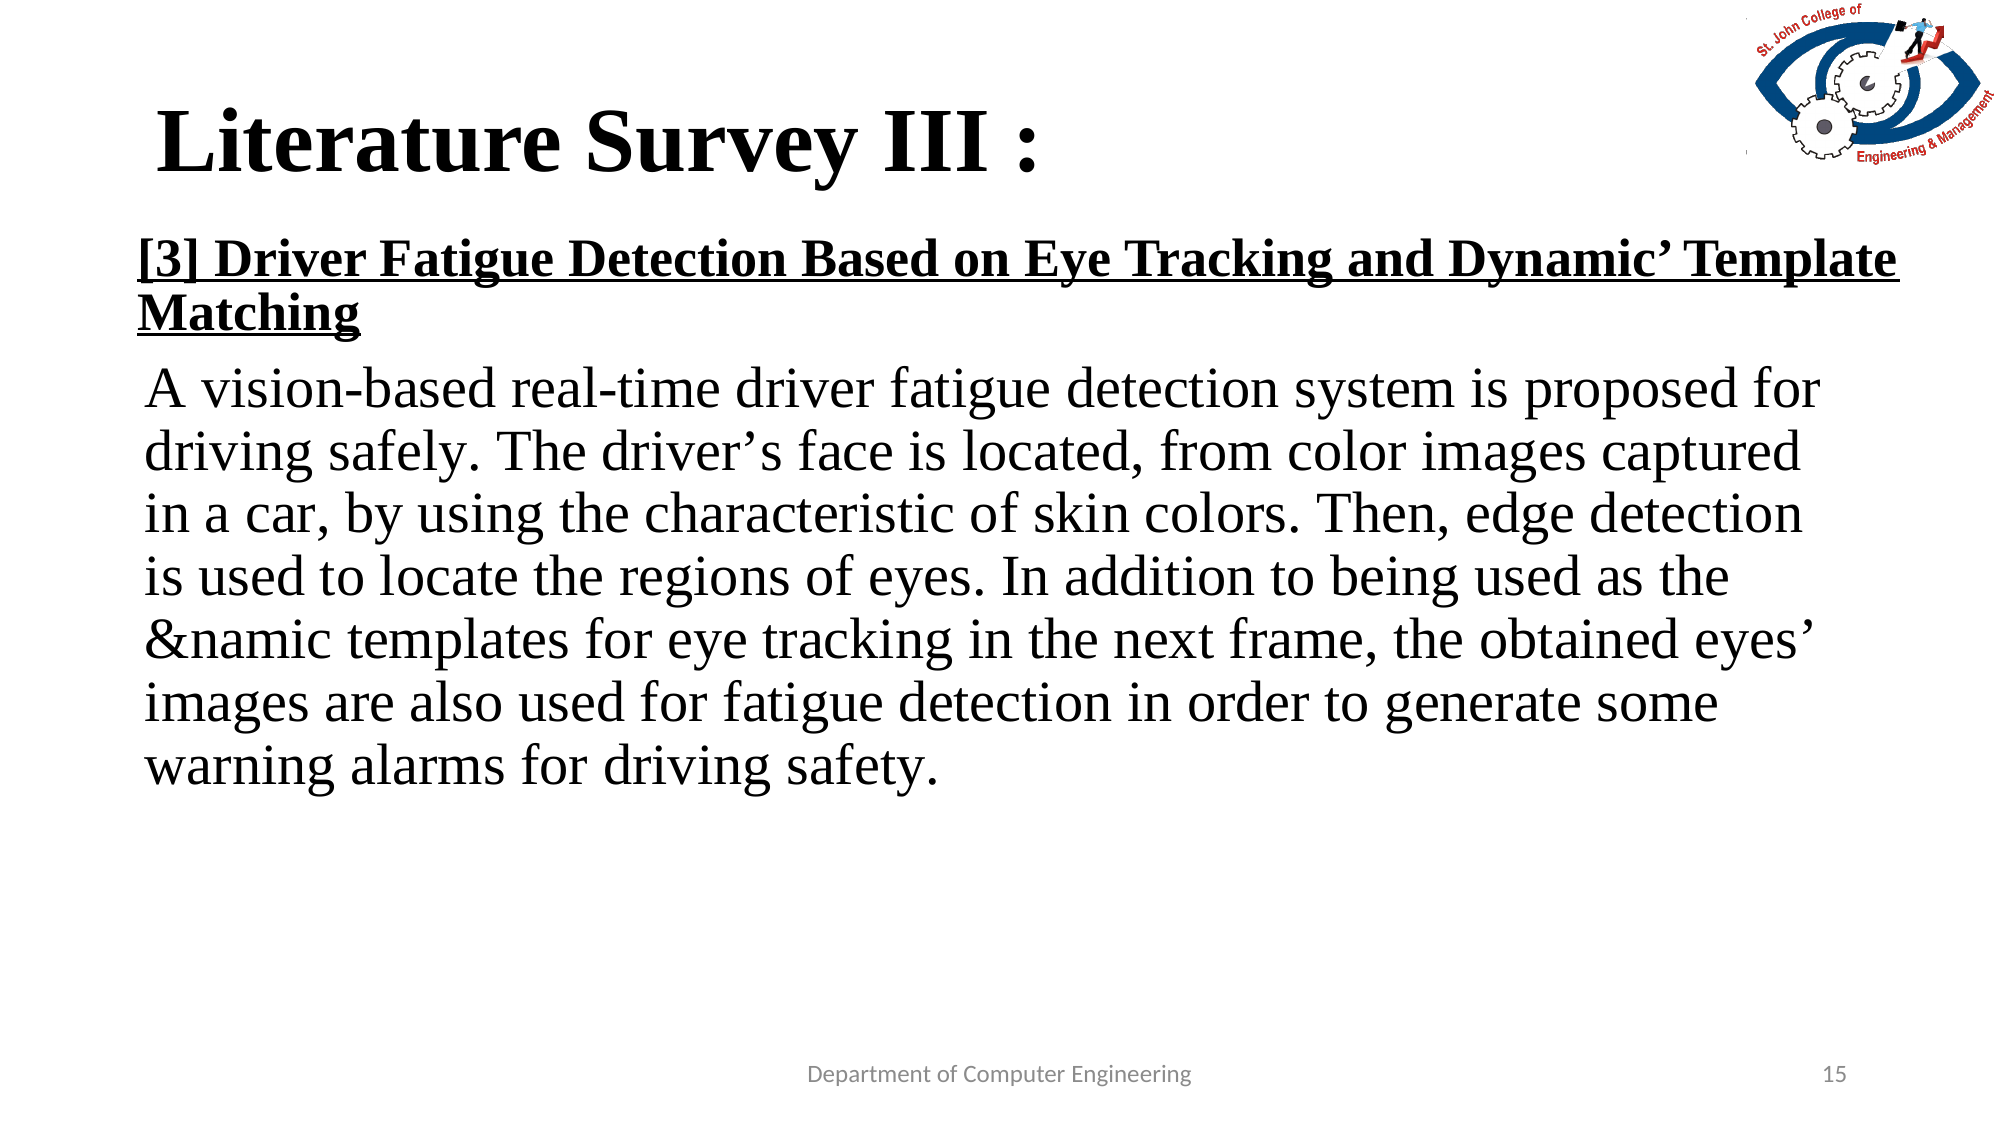

Literature Survey III :
[3] Driver Fatigue Detection Based on Eye Tracking and Dynamic’ Template Matching
# A vision-based real-time driver fatigue detection system is proposed for driving safely. The driver’s face is located, from color images captured in a car, by using the characteristic of skin colors. Then, edge detection is used to locate the regions of eyes. In addition to being used as the &namic templates for eye tracking in the next frame, the obtained eyes’ images are also used for fatigue detection in order to generate some warning alarms for driving safety.
Department of Computer Engineering